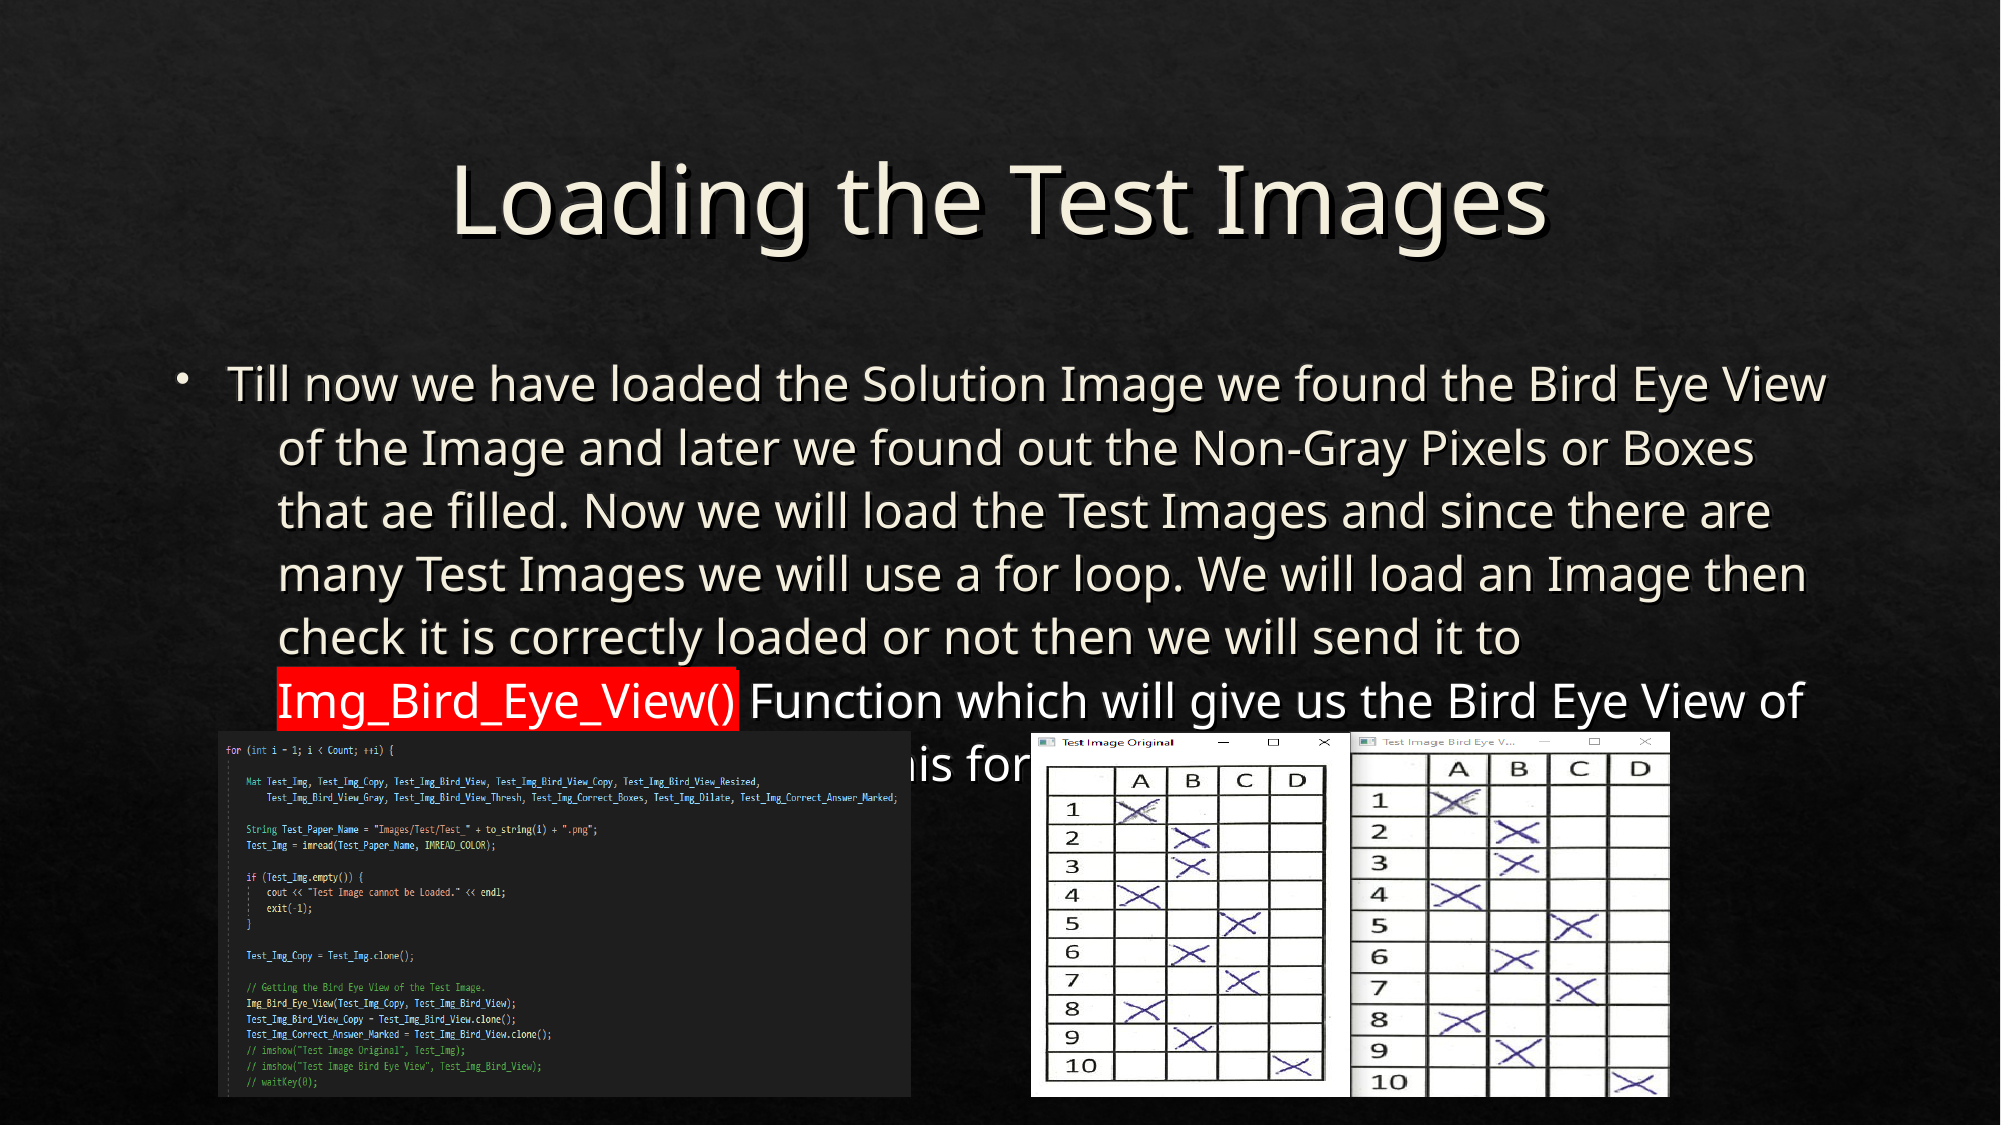

# Loading the Test Images
Till now we have loaded the Solution Image we found the Bird Eye View of the Image and later we found out the Non-Gray Pixels or Boxes that ae filled. Now we will load the Test Images and since there are many Test Images we will use a for loop. We will load an Image then check it is correctly loaded or not then we will send it to Img_Bird_Eye_View() Function which will give us the Bird Eye View of the Image. And we will do this for every Test Image.